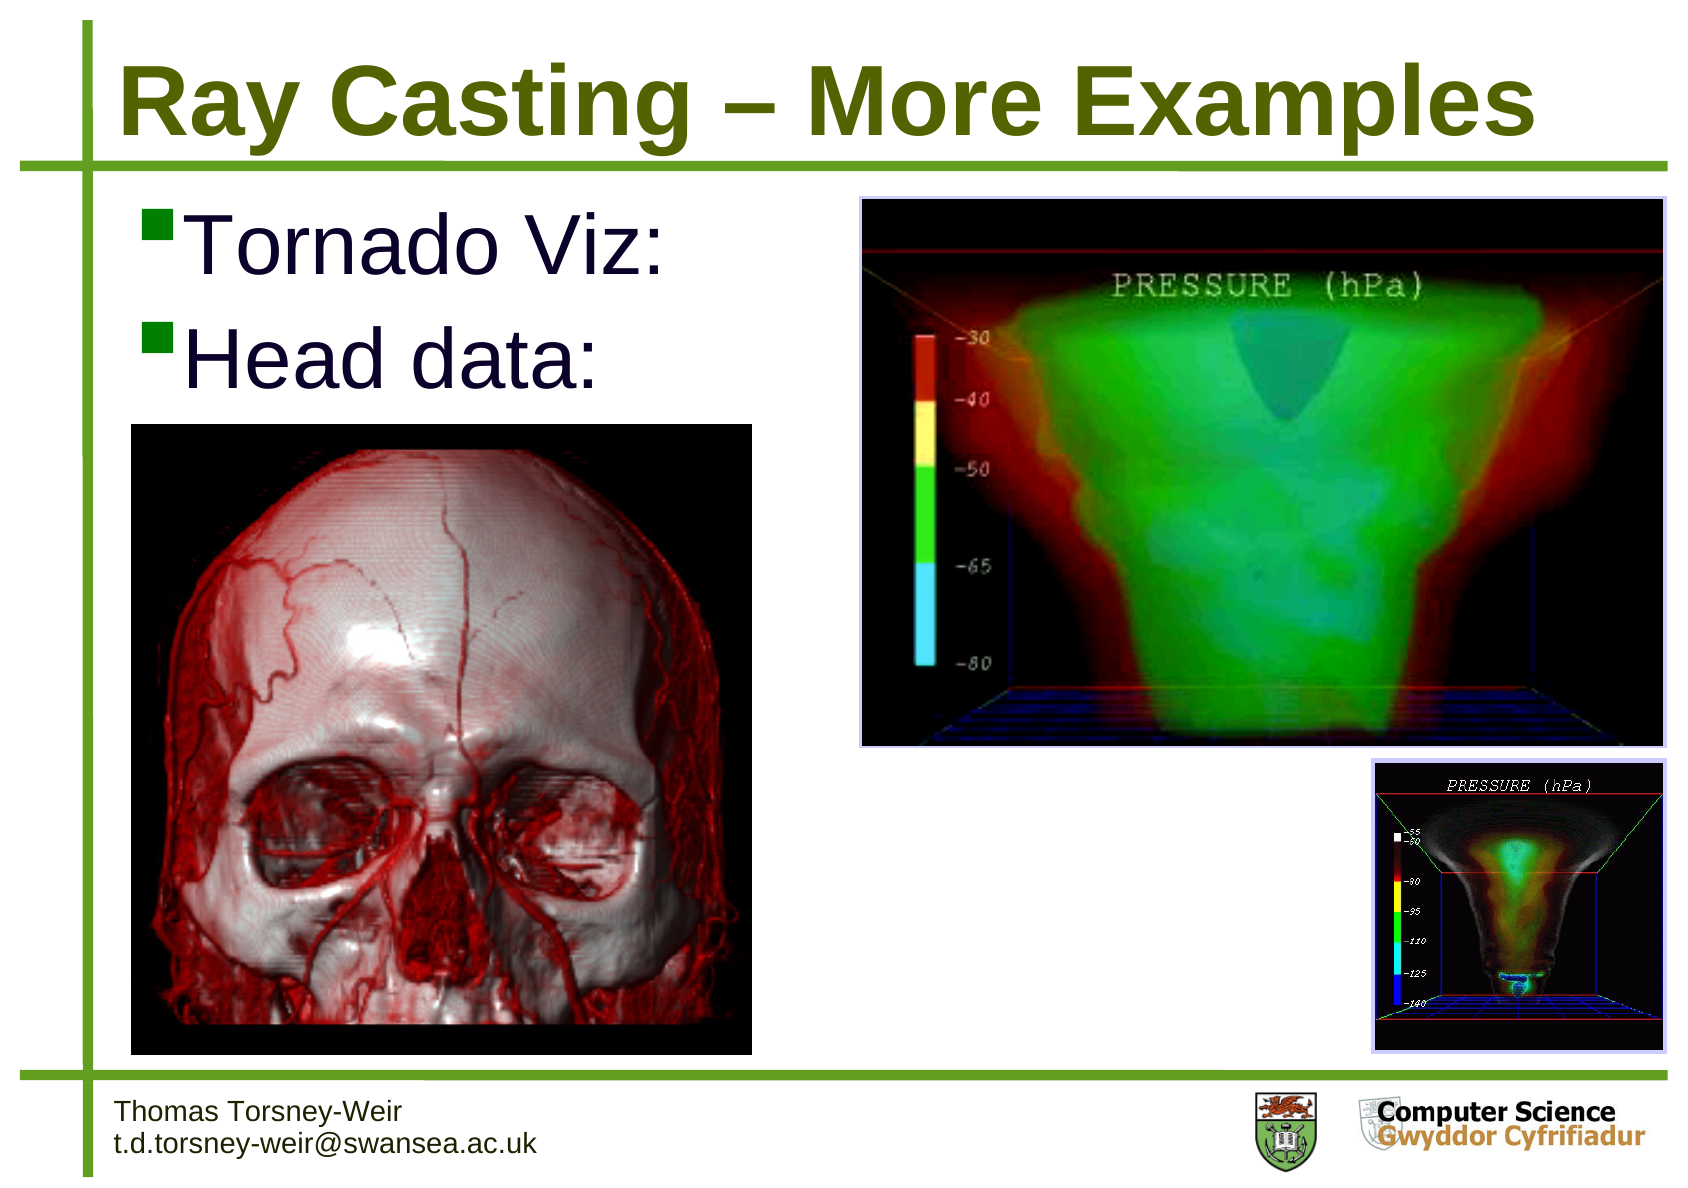

# Ray Casting – More Examples
Tornado Viz:
Head data: